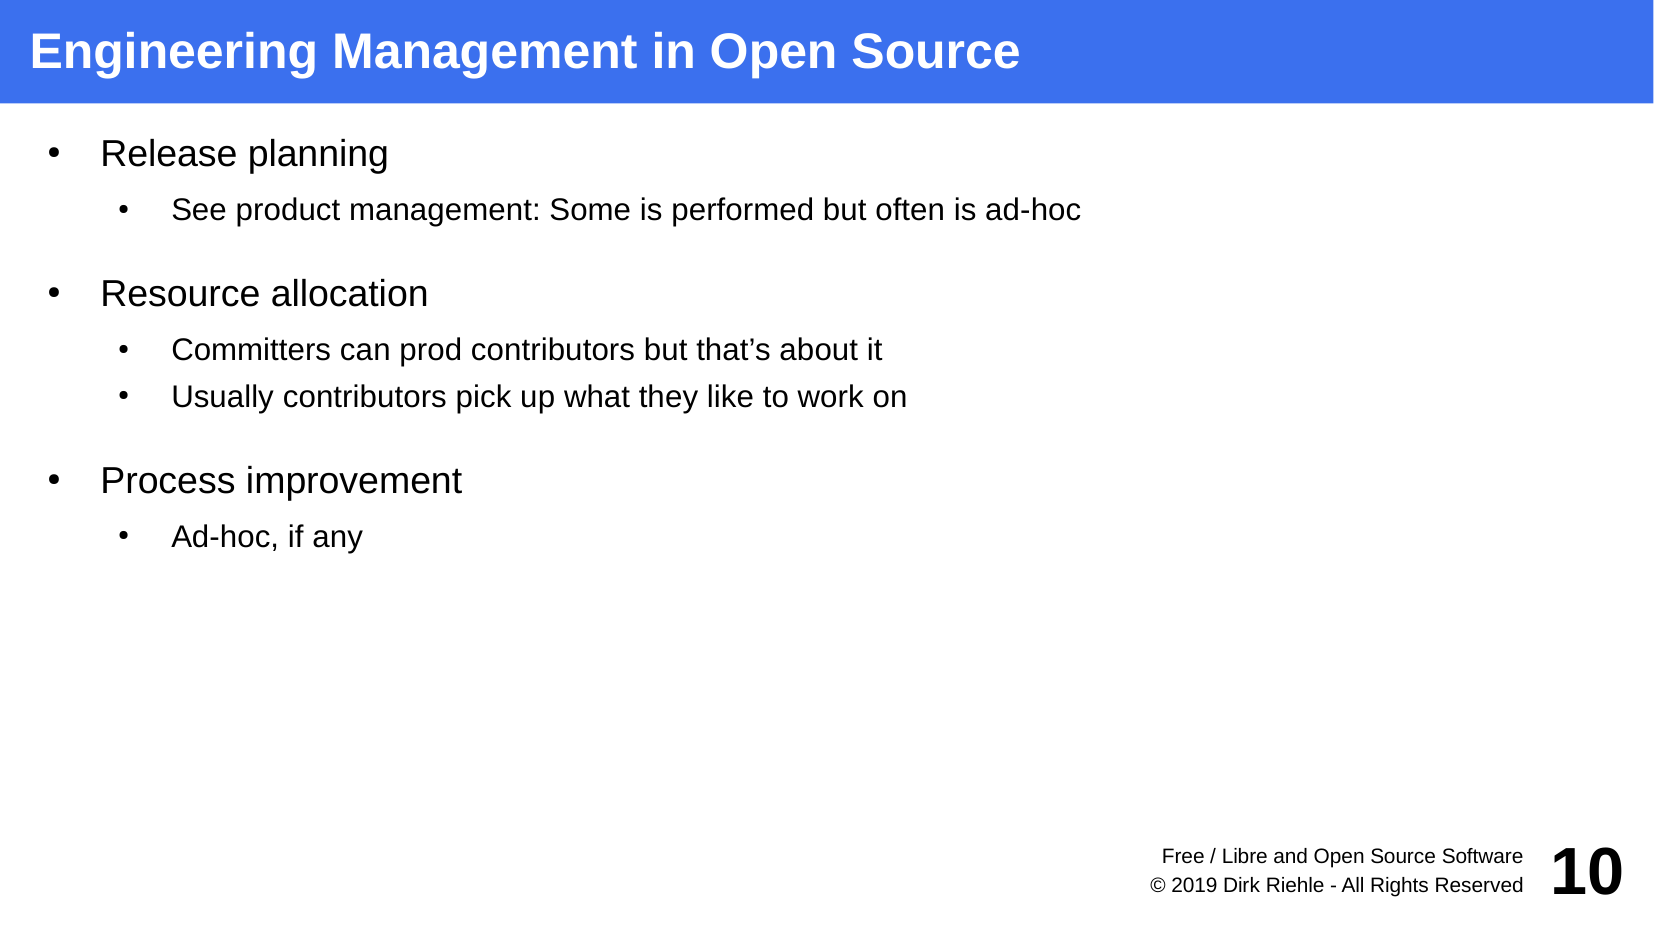

# Engineering Management in Open Source
Release planning
See product management: Some is performed but often is ad-hoc
Resource allocation
Committers can prod contributors but that’s about it
Usually contributors pick up what they like to work on
Process improvement
Ad-hoc, if any
Free / Libre and Open Source Software
10
© 2019 Dirk Riehle - All Rights Reserved